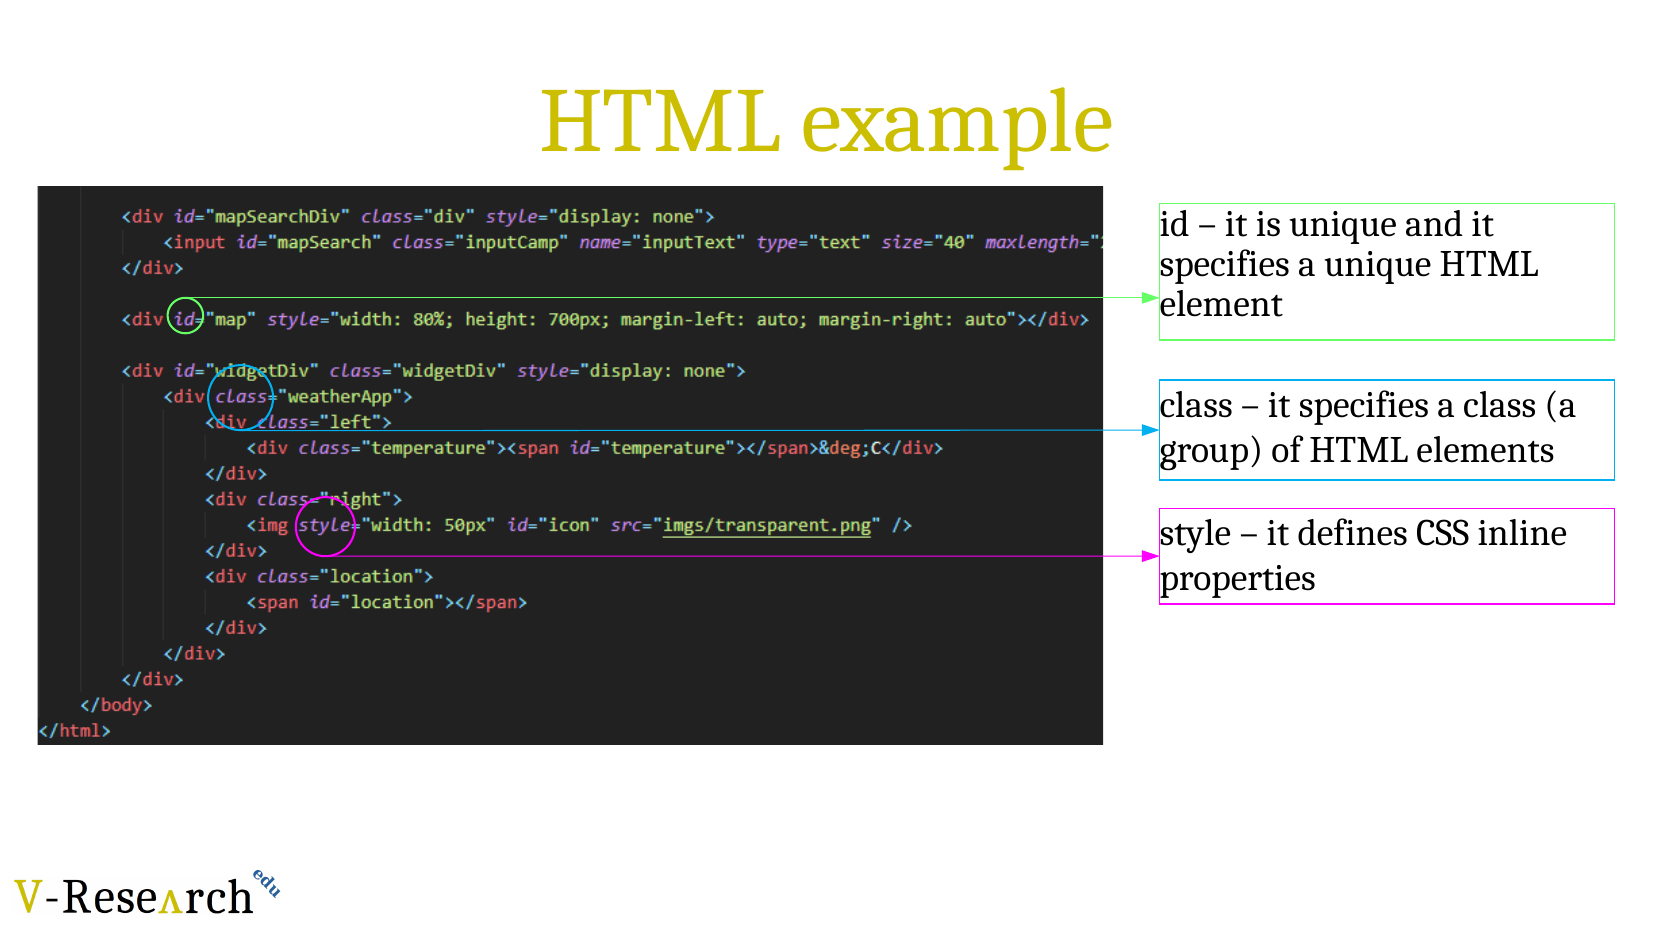

# HTML example
id – it is unique and it specifies a unique HTML element
class – it specifies a class (a group) of HTML elements
style – it defines CSS inline properties
edu